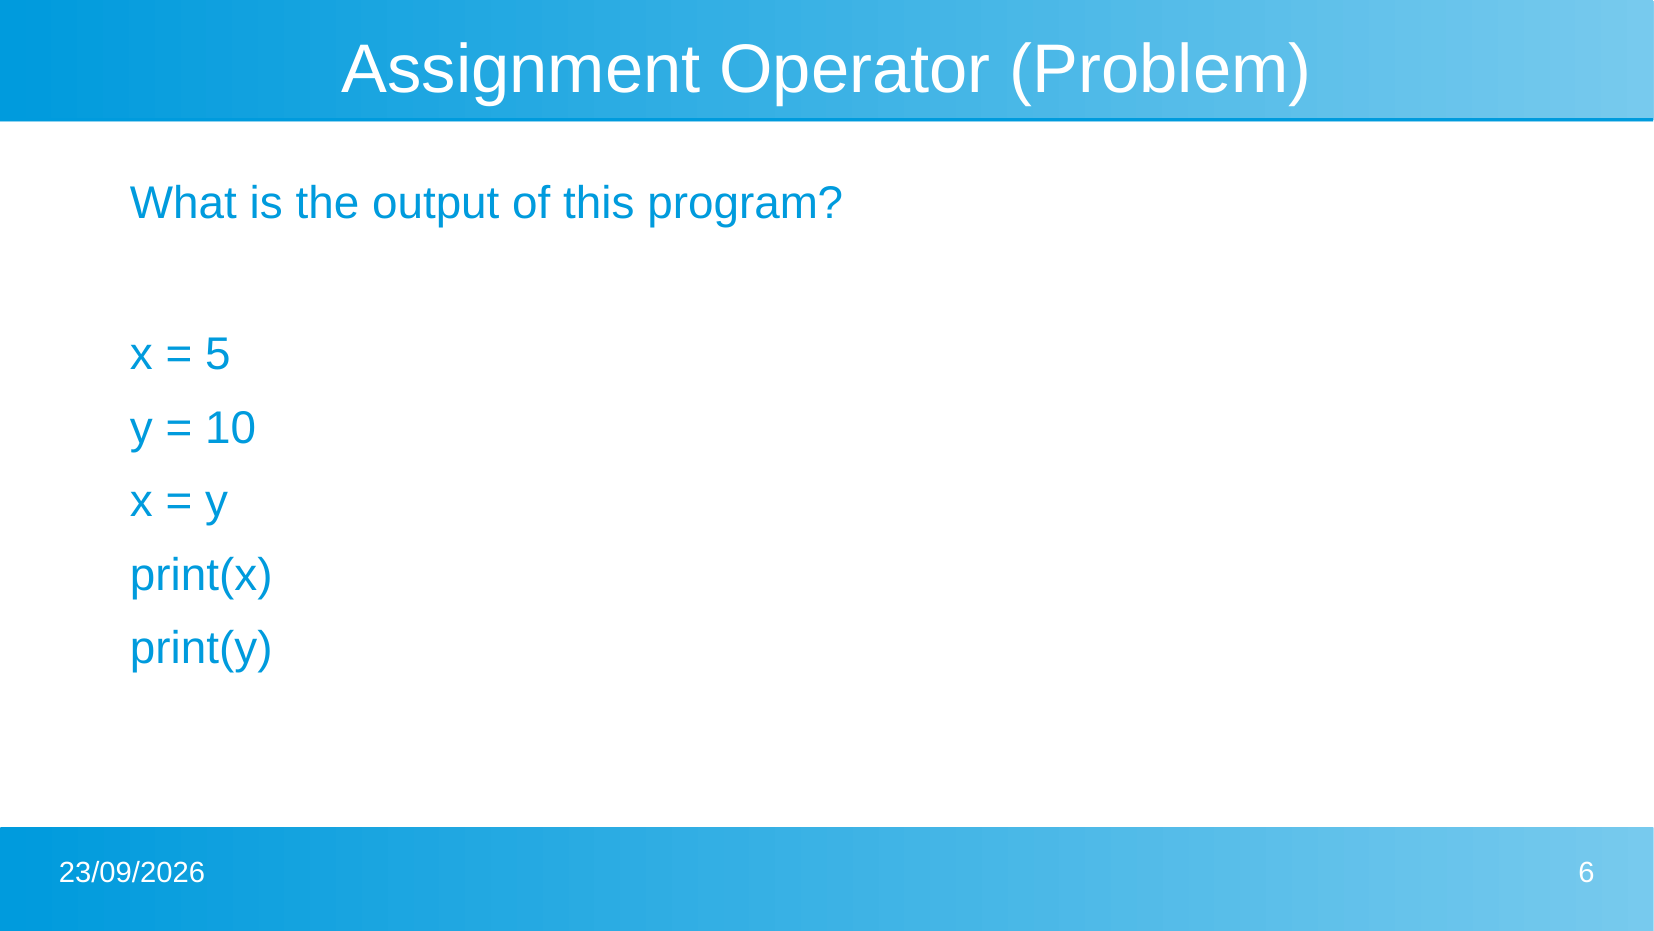

# Assignment Operator (Problem)
What is the output of this program?
x = 5
y = 10
x = y
print(x)
print(y)
6